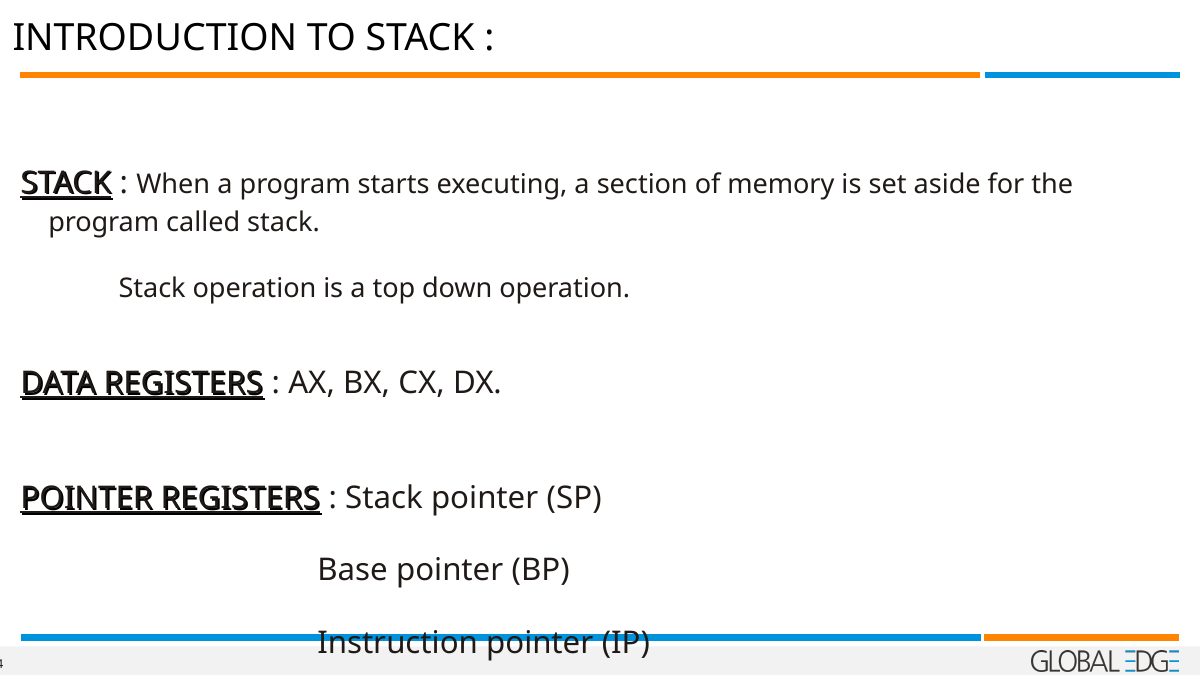

# INTRODUCTION TO STACK :
STACK : When a program starts executing, a section of memory is set aside for the program called stack.
 Stack operation is a top down operation.
DATA REGISTERS : AX, BX, CX, DX.
POINTER REGISTERS : Stack pointer (SP)
 Base pointer (BP)
 Instruction pointer (IP)